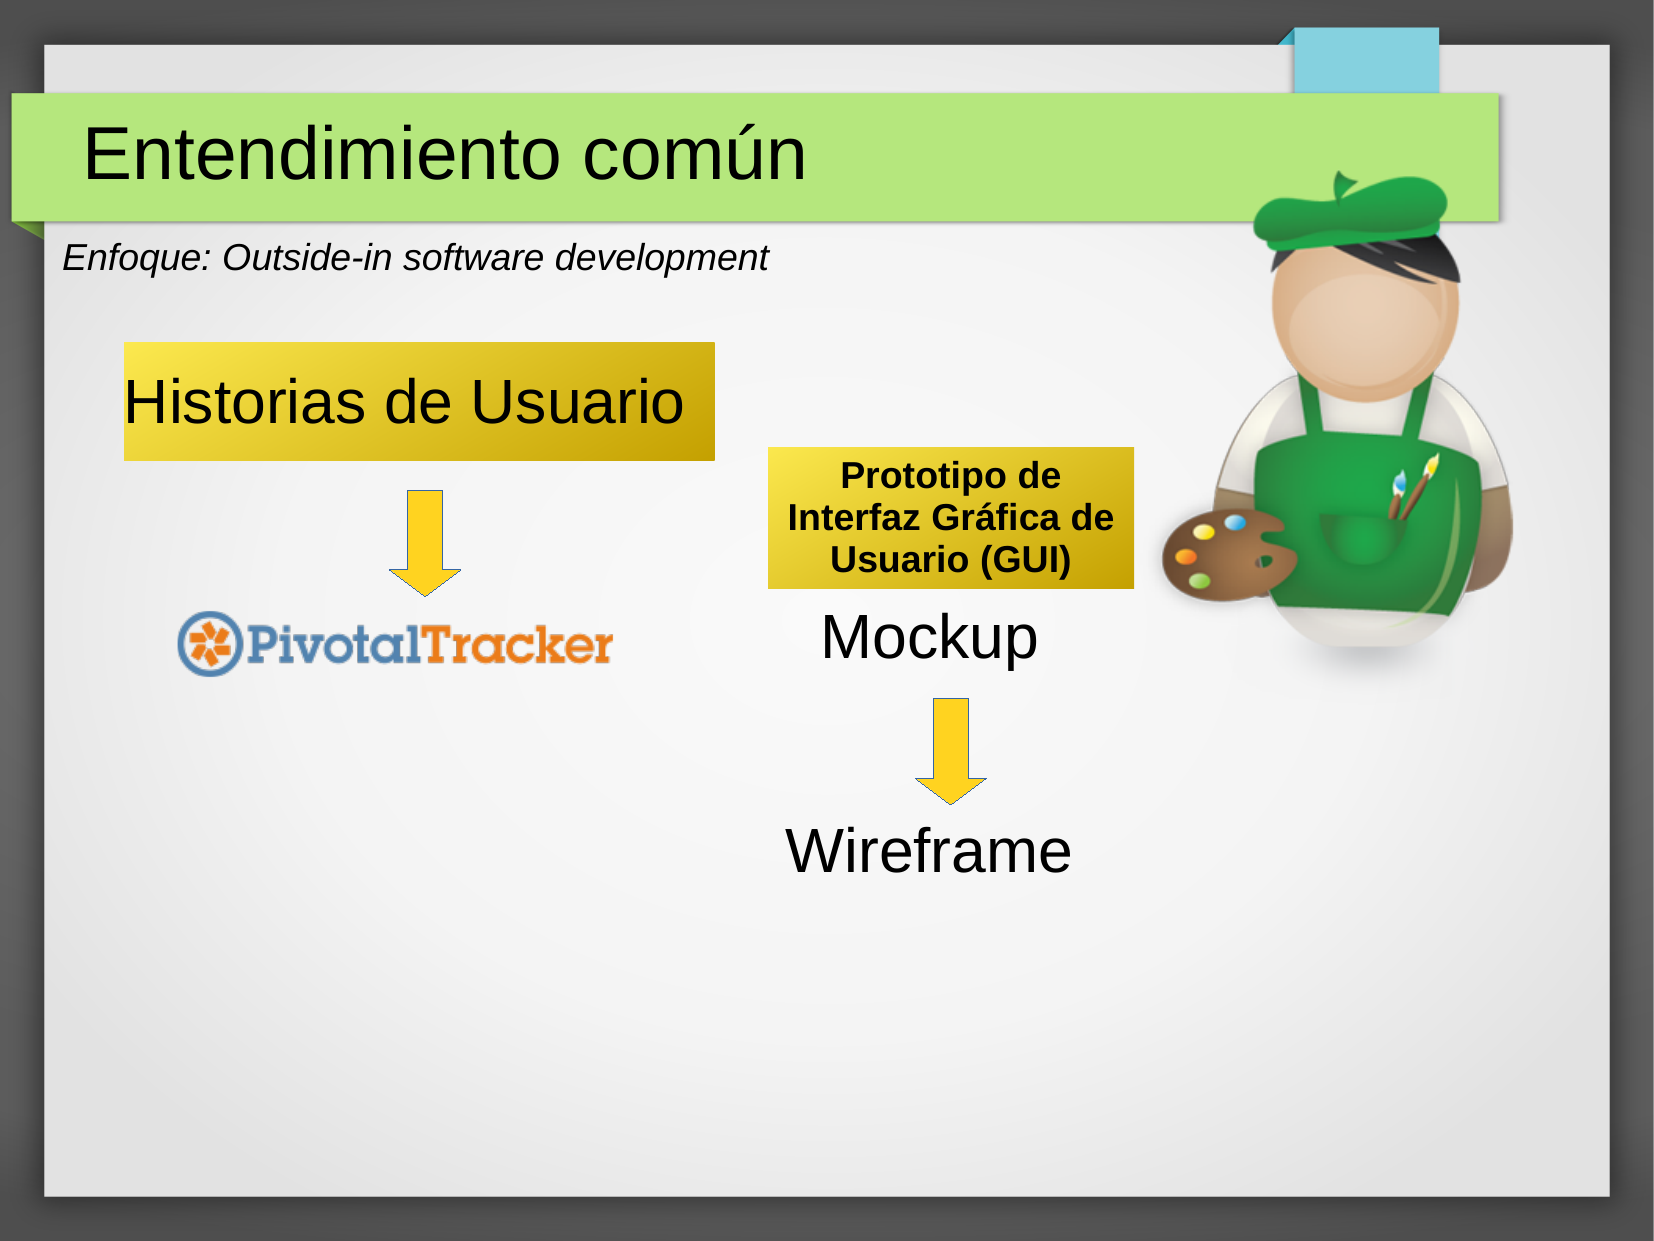

Entendimiento común
Enfoque: Outside-in software development
# Historias de Usuario
Prototipo de Interfaz Gráfica de Usuario (GUI)
Mockup
Wireframe